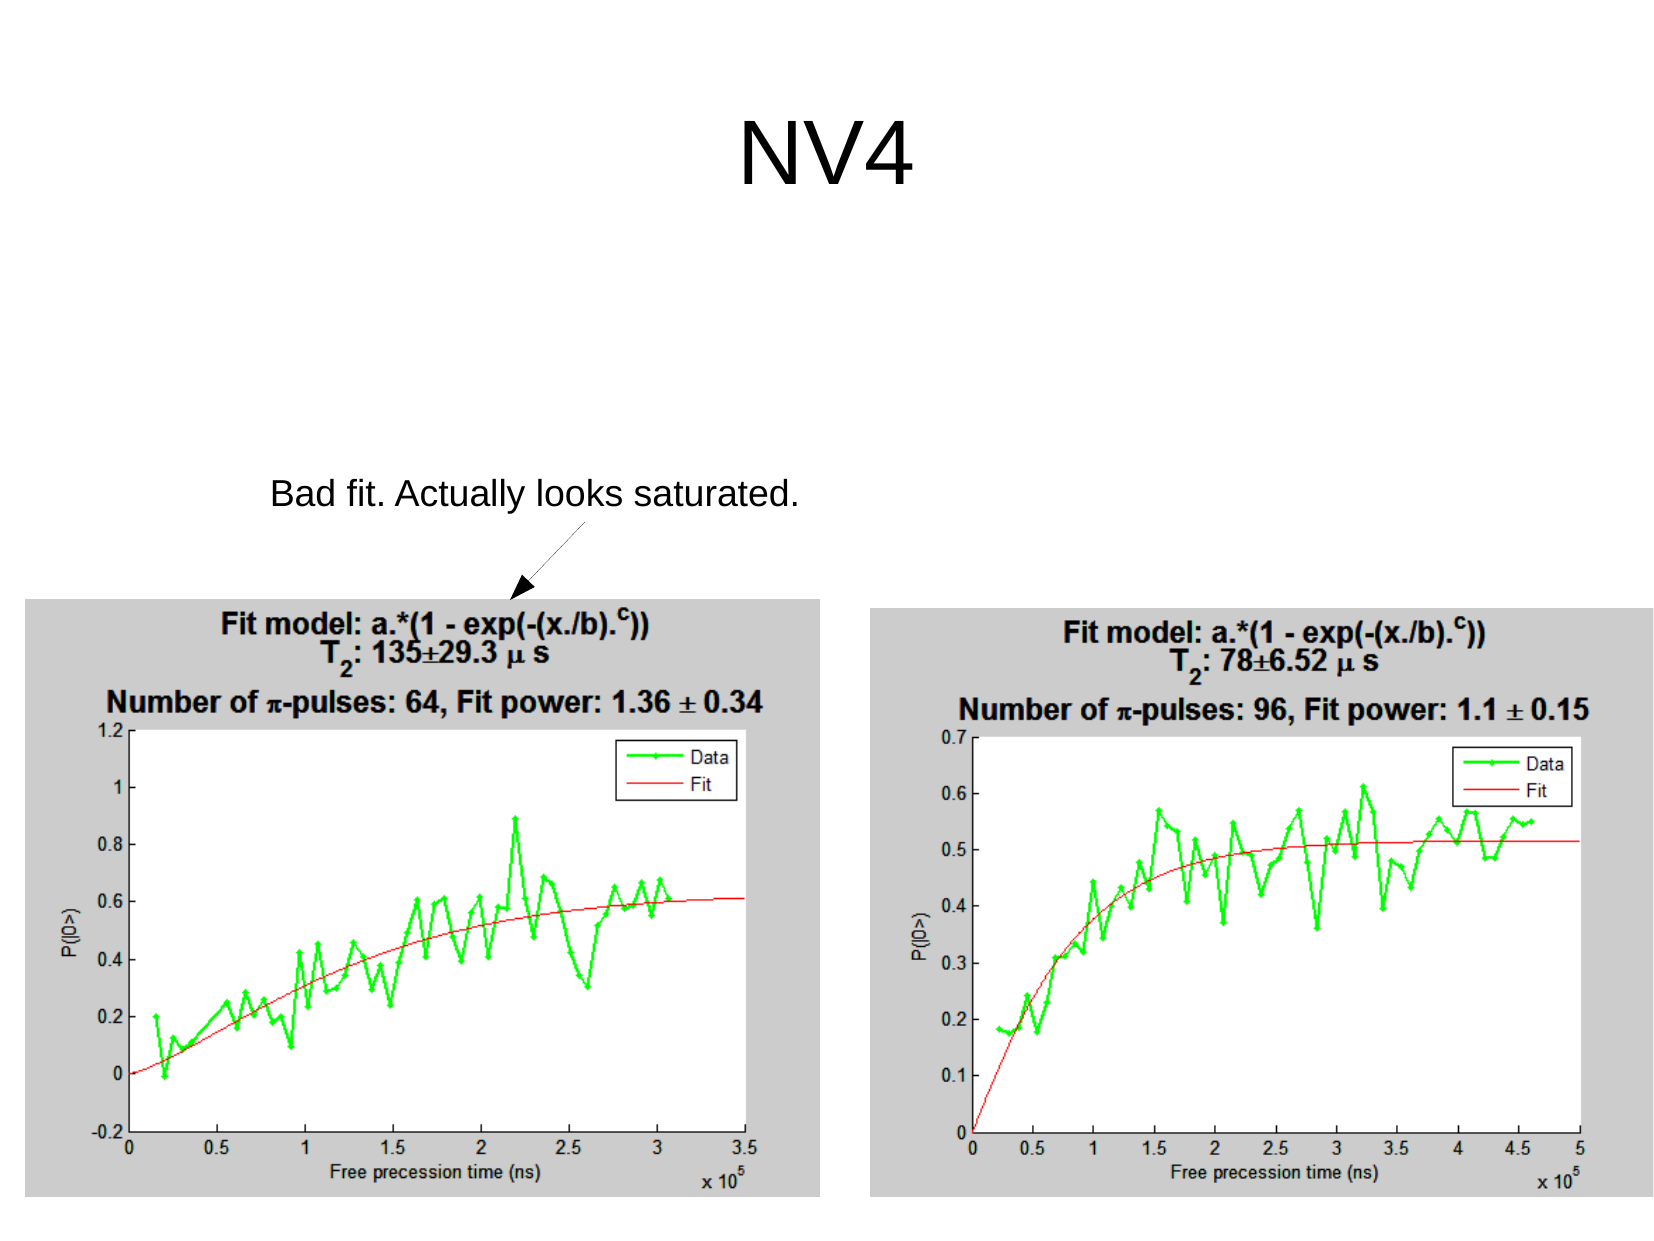

# NV4
Bad fit. Actually looks saturated.